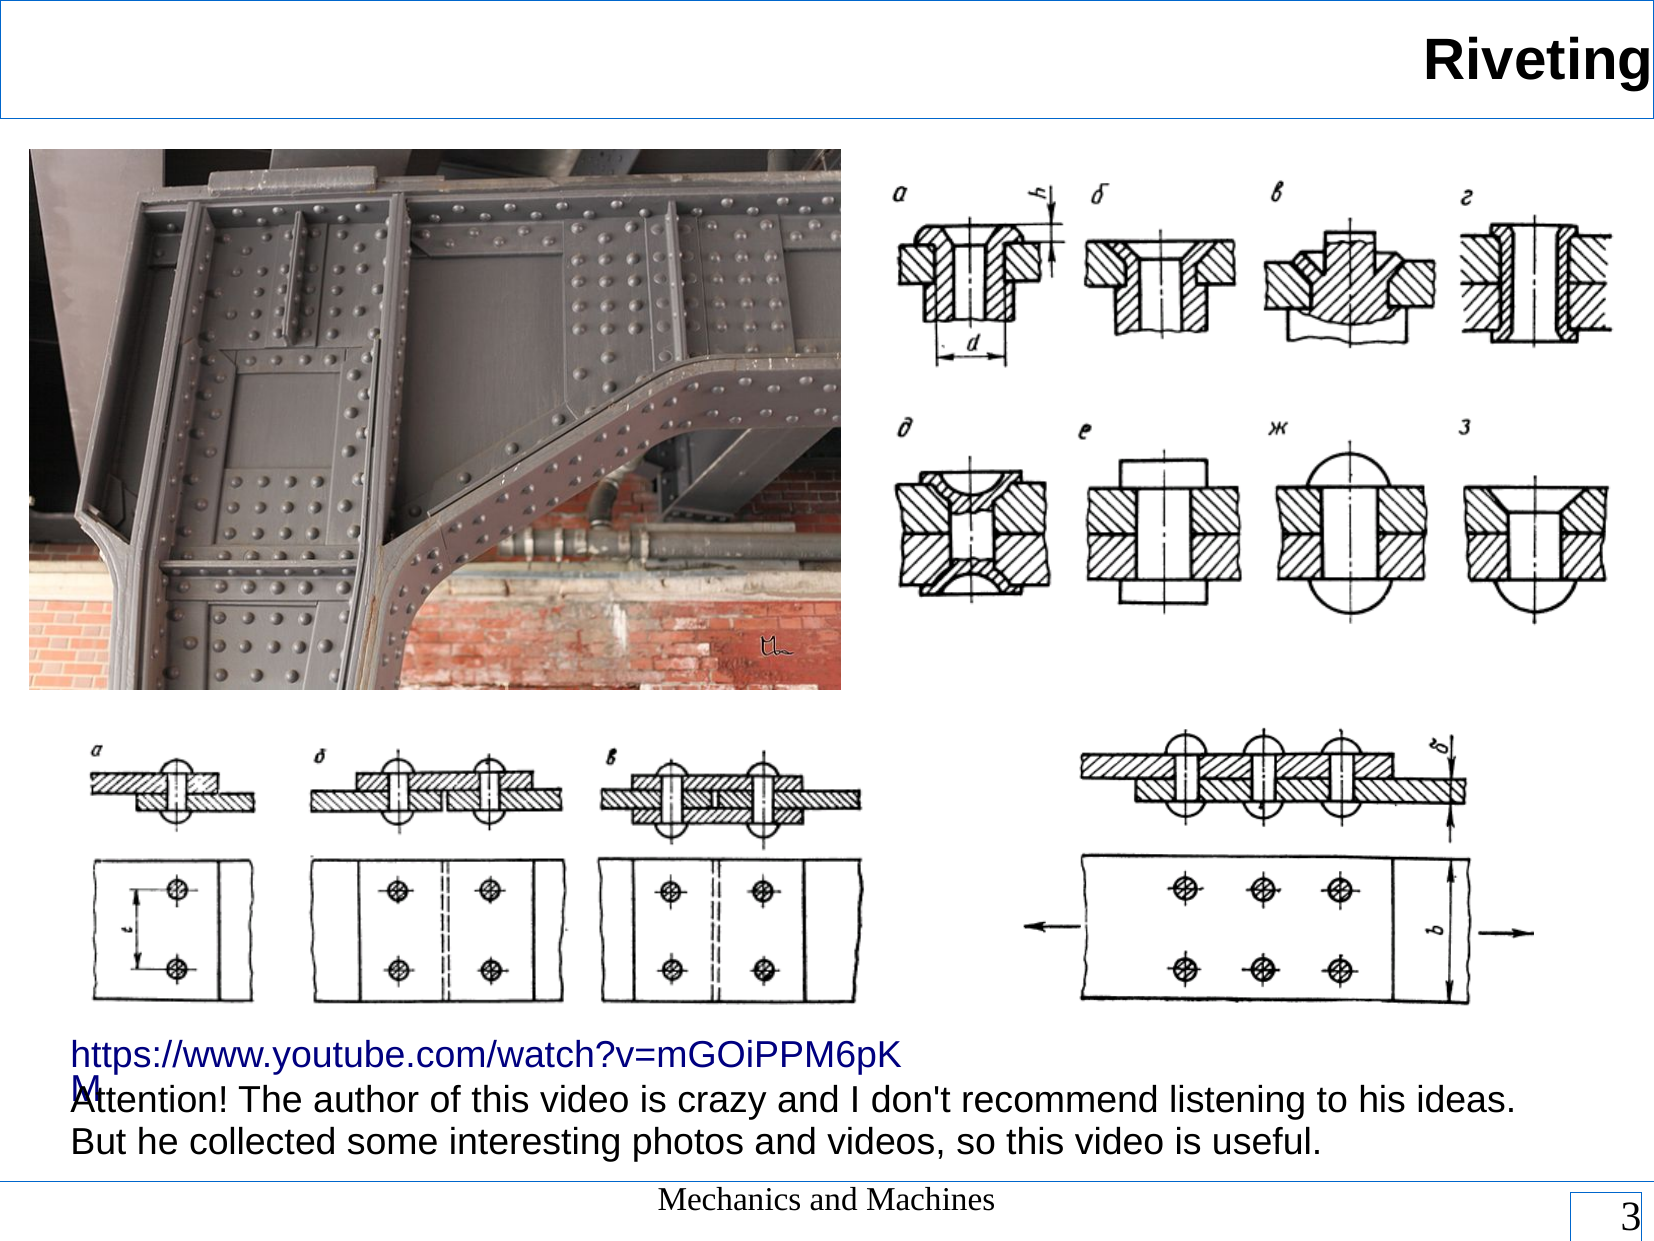

# Riveting
https://www.youtube.com/watch?v=mGOiPPM6pKM
Attention! The author of this video is crazy and I don't recommend listening to his ideas.
But he collected some interesting photos and videos, so this video is useful.
Mechanics and Machines
3